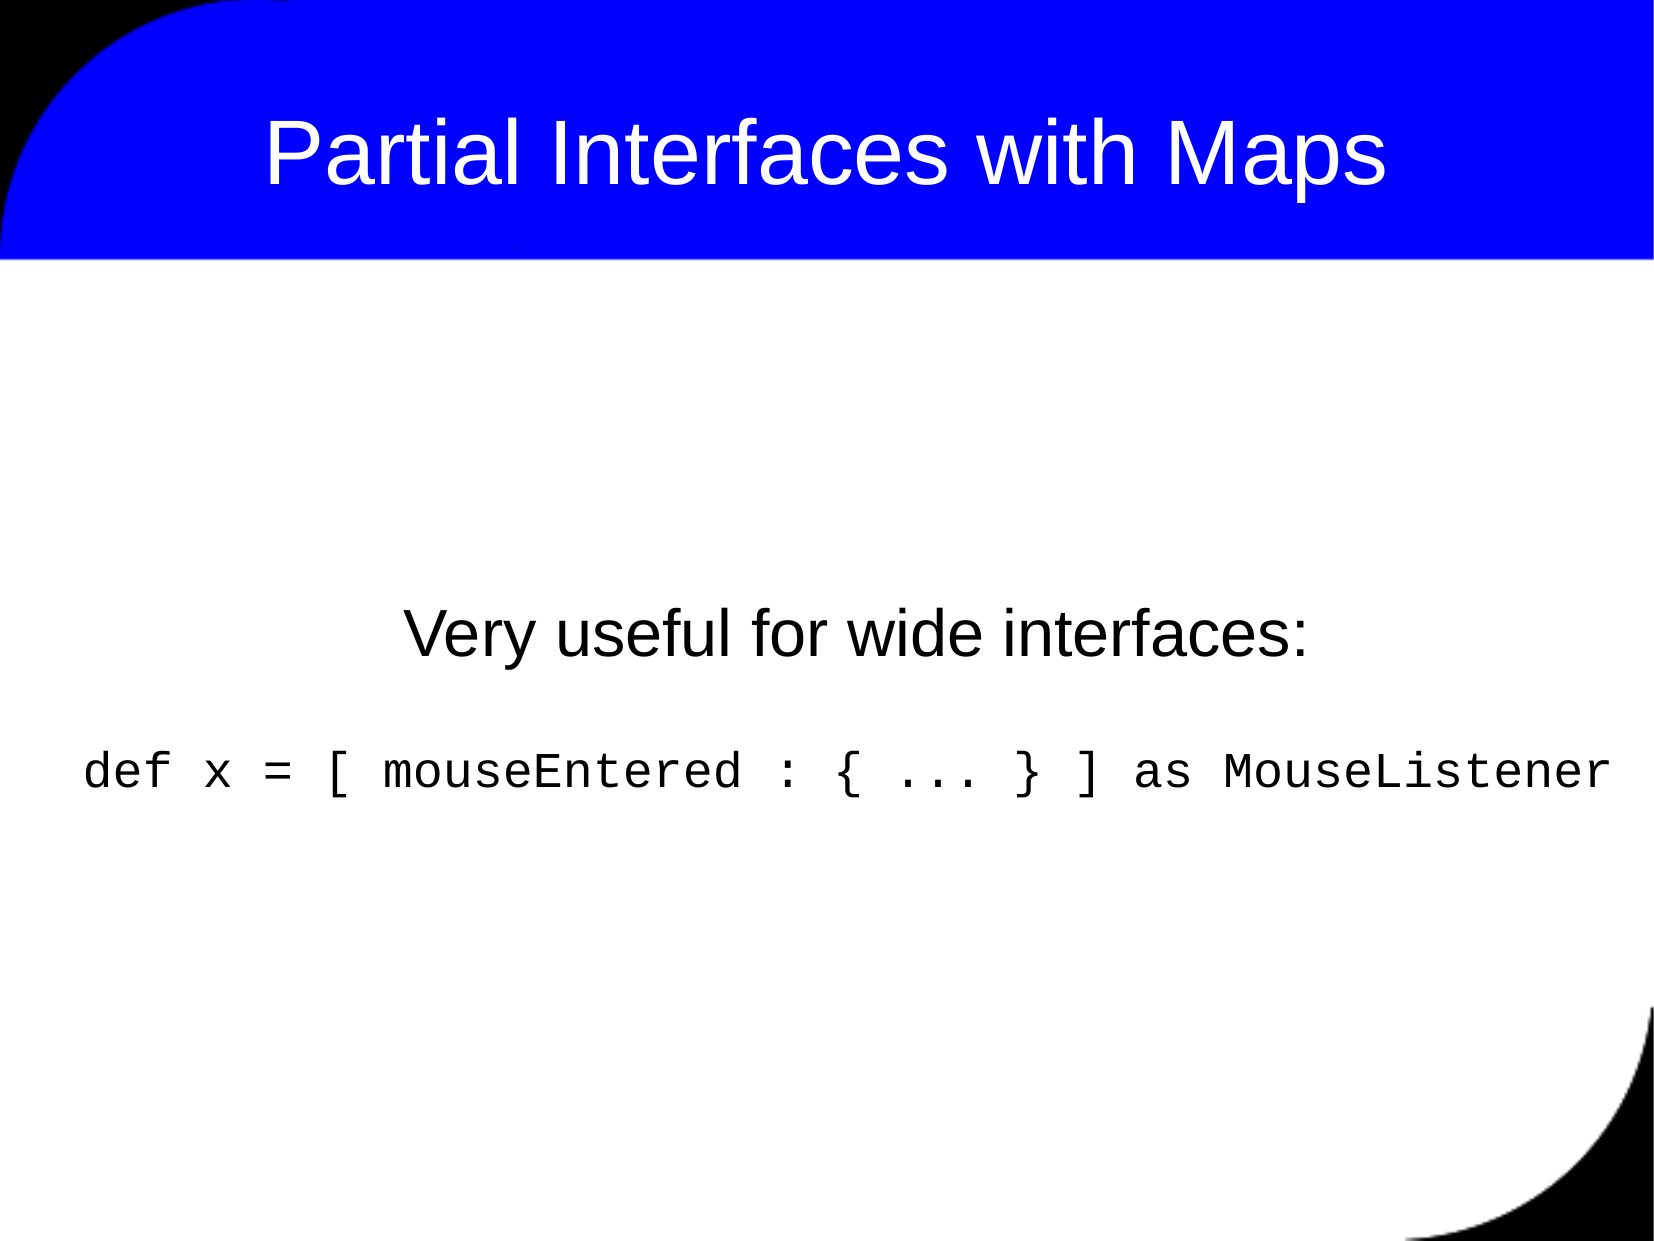

# Partial Interfaces with Maps
Very useful for wide interfaces:
def x = [ mouseEntered : { ... } ] as MouseListener